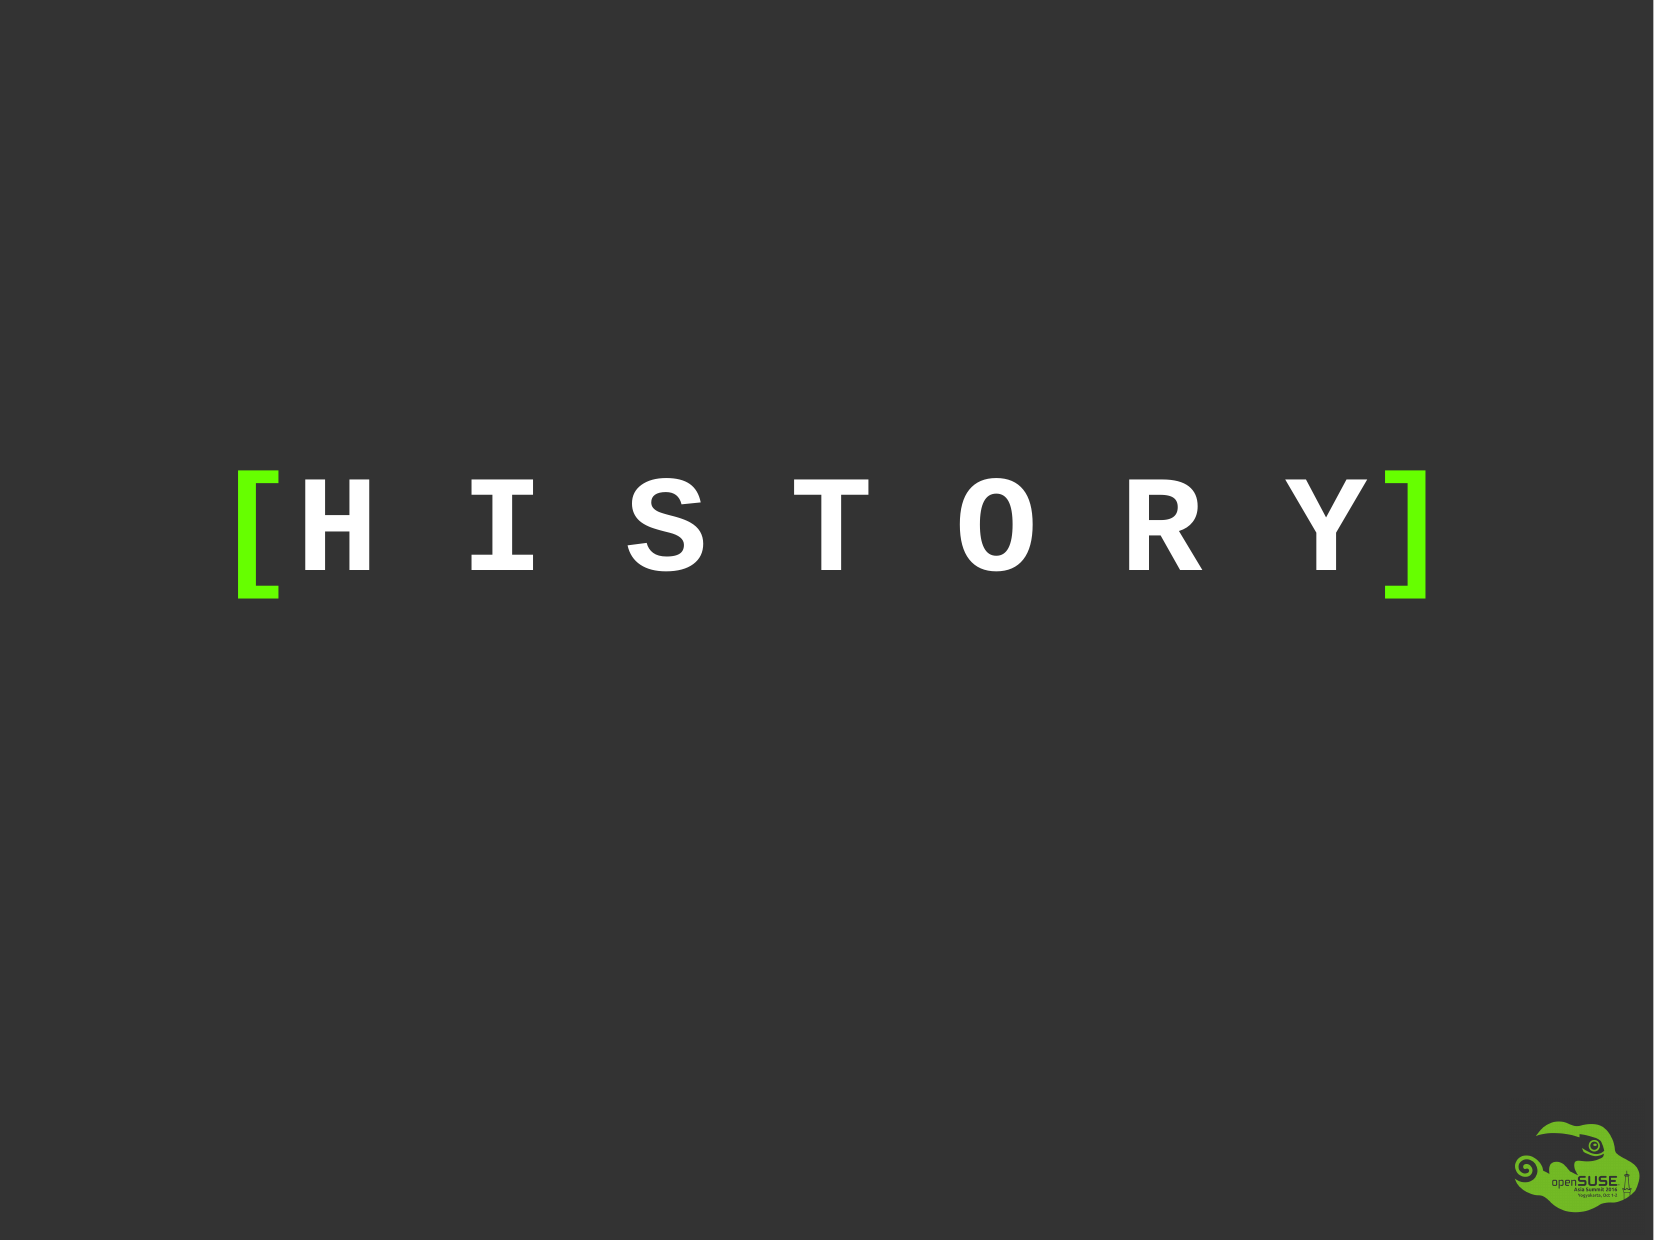

[H I S T O R Y]